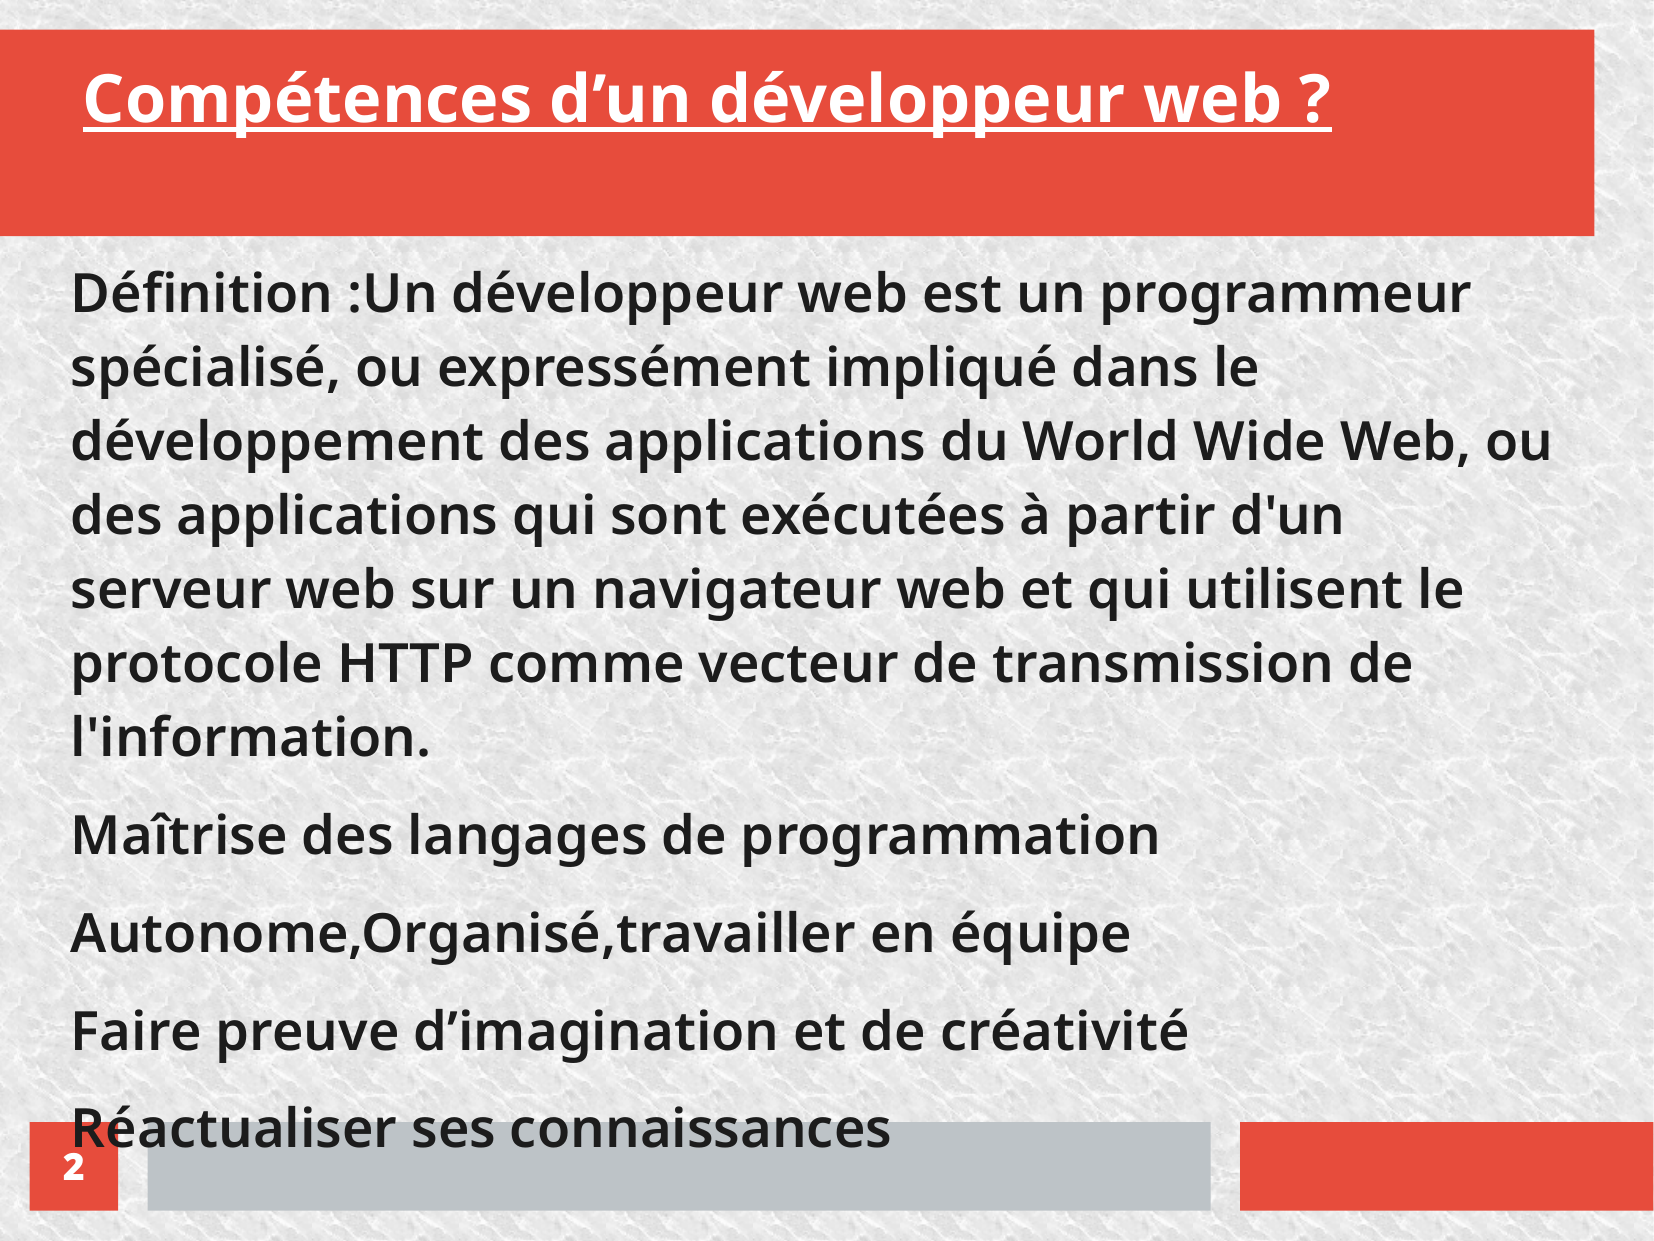

# Compétences d’un développeur web ?
Définition :Un développeur web est un programmeur spécialisé, ou expressément impliqué dans le développement des applications du World Wide Web, ou des applications qui sont exécutées à partir d'un serveur web sur un navigateur web et qui utilisent le protocole HTTP comme vecteur de transmission de l'information.
Maîtrise des langages de programmation
Autonome,Organisé,travailler en équipe
Faire preuve d’imagination et de créativité
Réactualiser ses connaissances
2